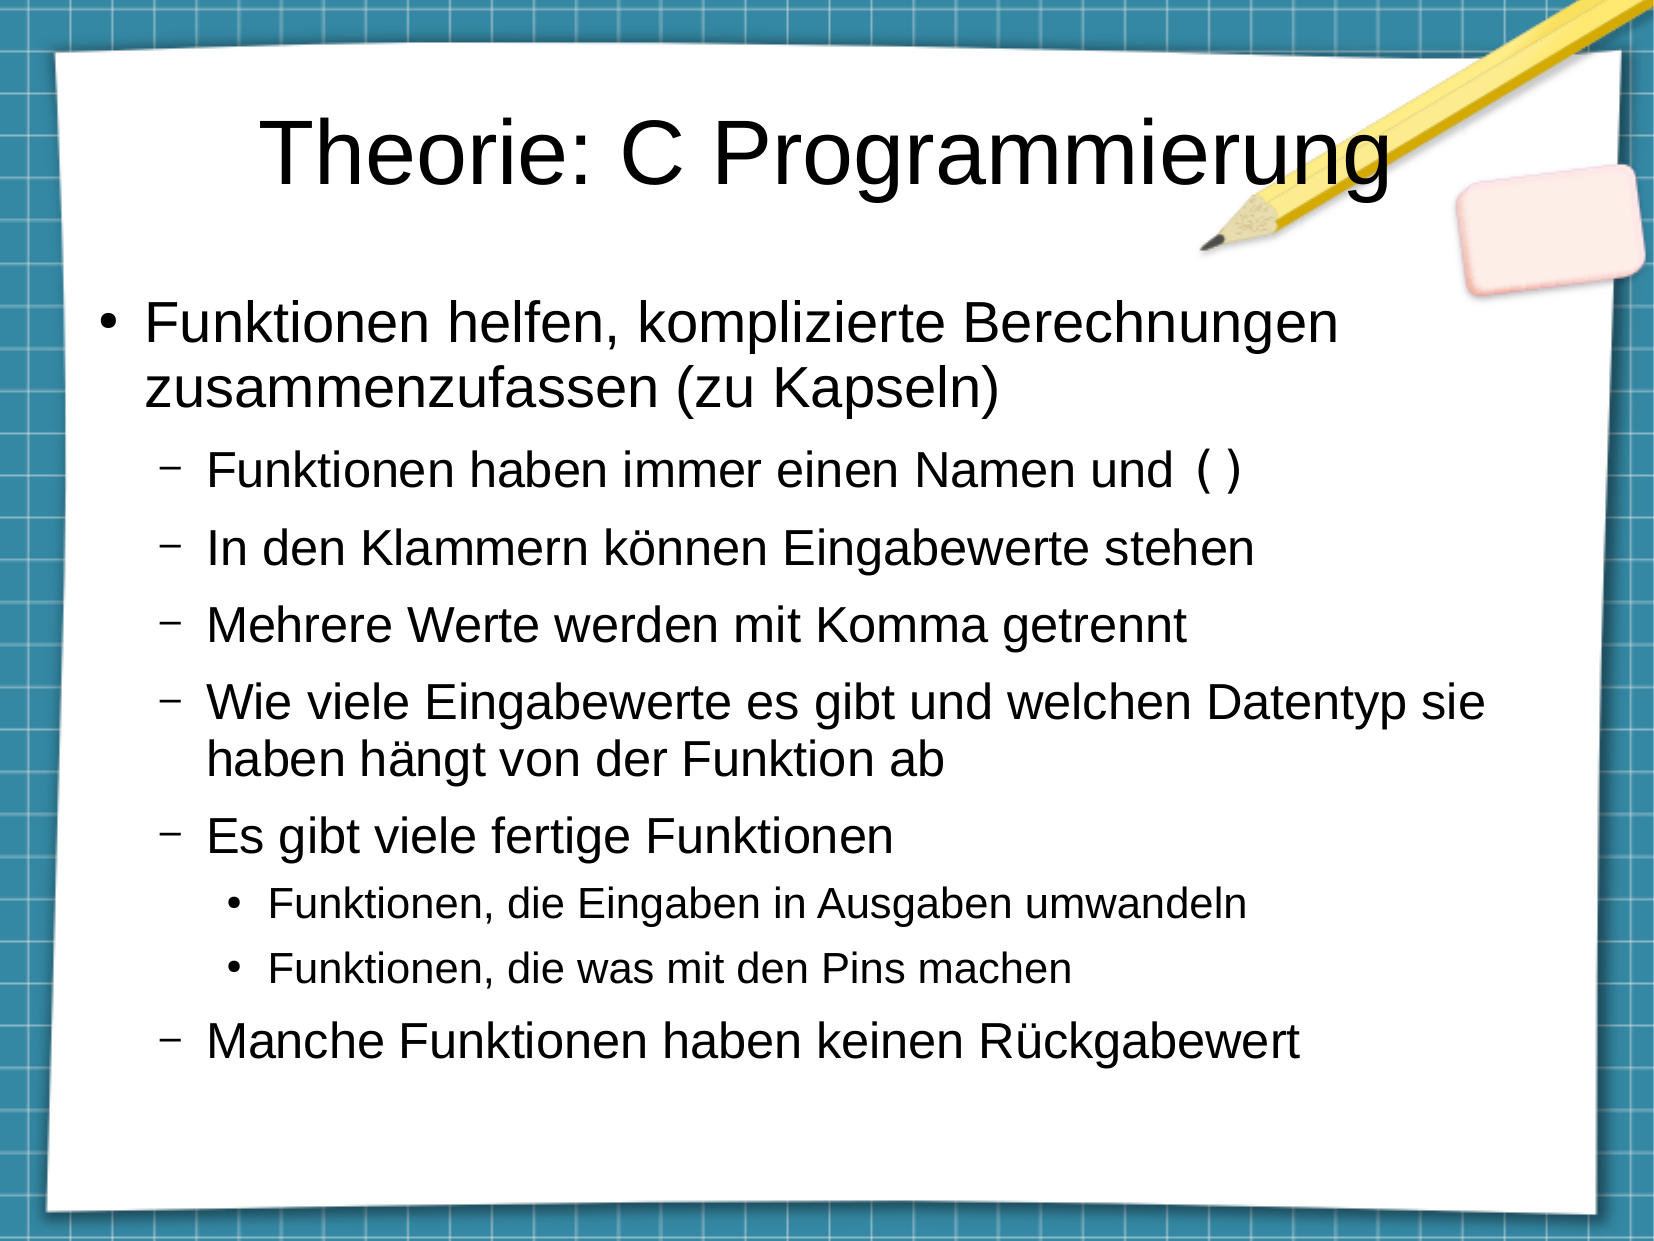

# Theorie: C Programmierung
Funktionen helfen, komplizierte Berechnungen zusammenzufassen (zu Kapseln)
Funktionen haben immer einen Namen und ()
In den Klammern können Eingabewerte stehen
Mehrere Werte werden mit Komma getrennt
Wie viele Eingabewerte es gibt und welchen Datentyp sie haben hängt von der Funktion ab
Es gibt viele fertige Funktionen
Funktionen, die Eingaben in Ausgaben umwandeln
Funktionen, die was mit den Pins machen
Manche Funktionen haben keinen Rückgabewert